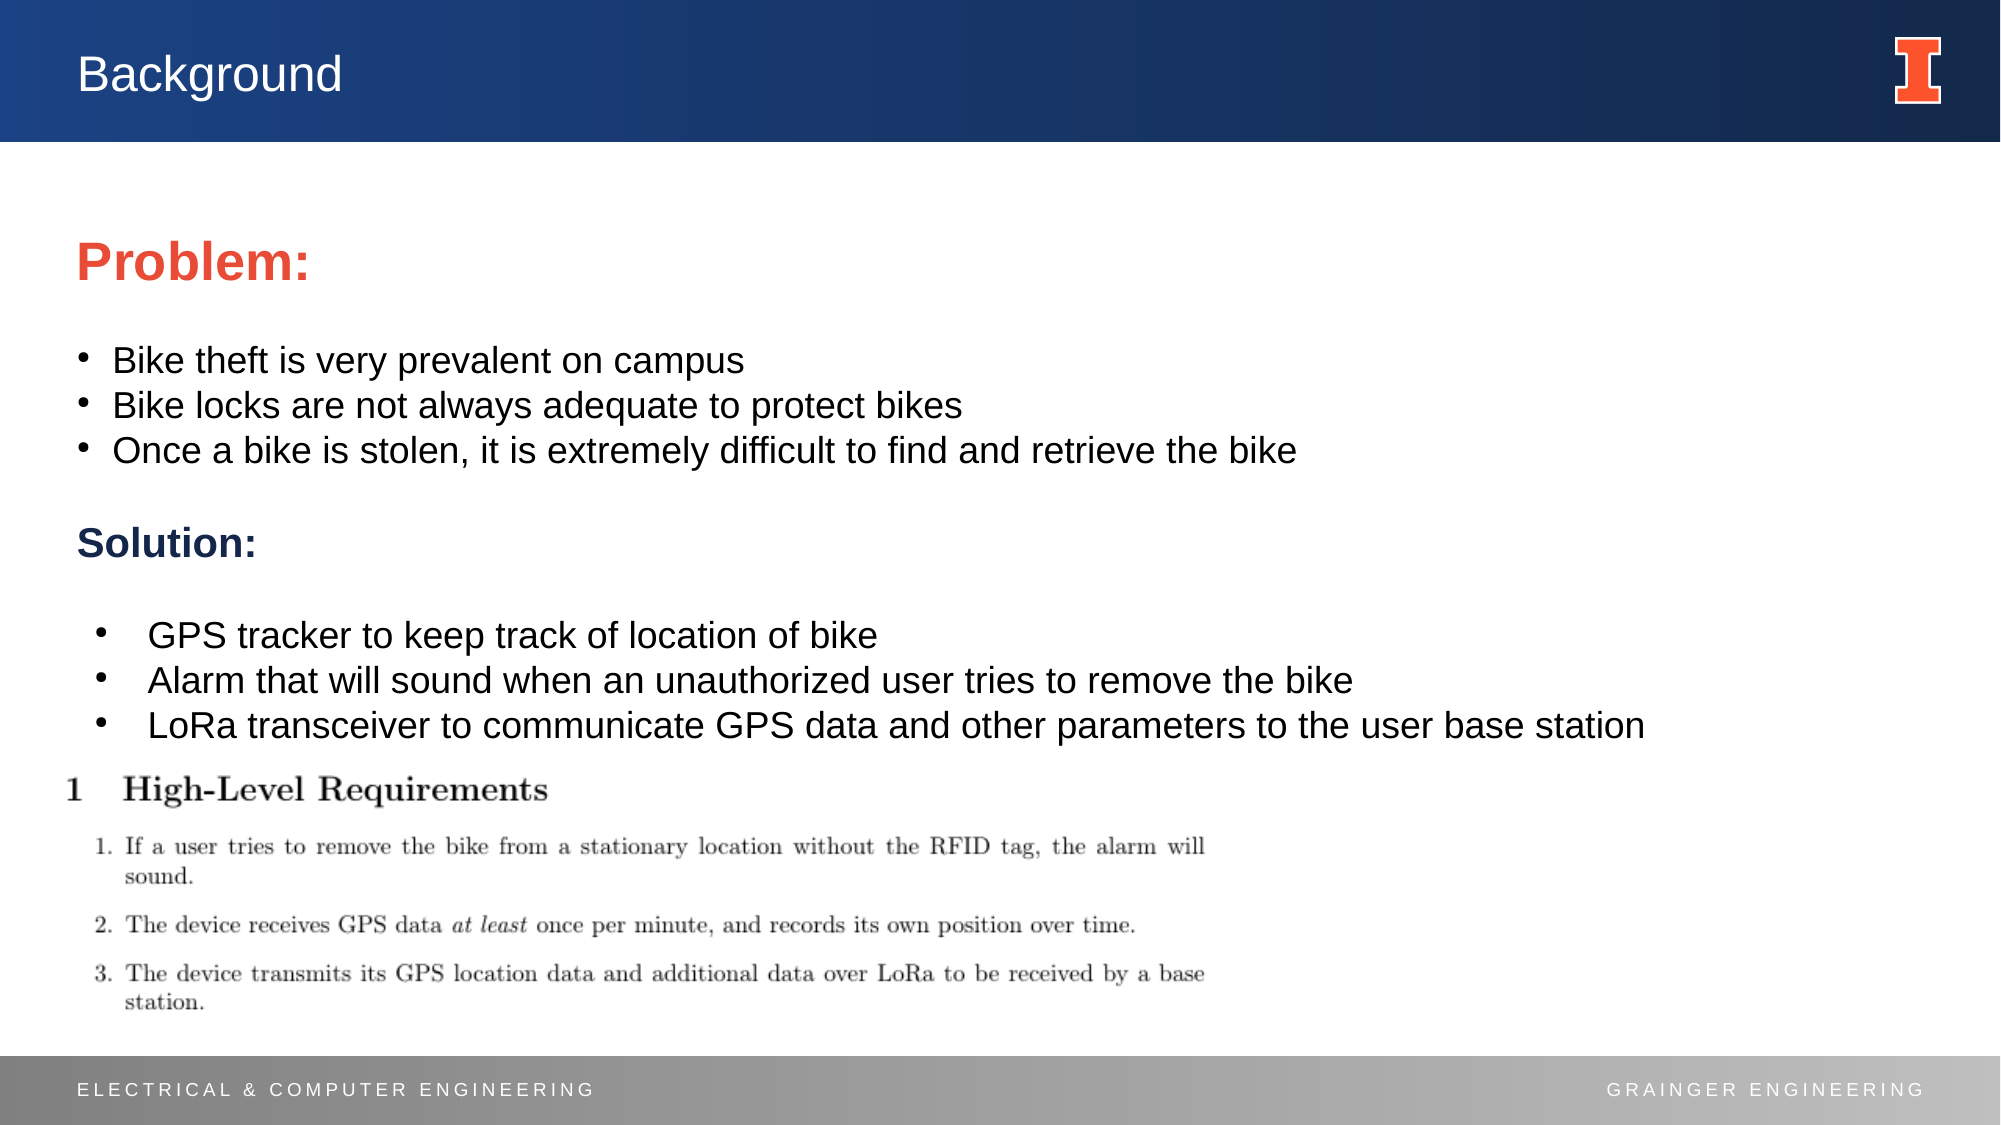

Background
# Problem:
Bike theft is very prevalent on campus
Bike locks are not always adequate to protect bikes
Once a bike is stolen, it is extremely difficult to find and retrieve the bike
Solution:
GPS tracker to keep track of location of bike
Alarm that will sound when an unauthorized user tries to remove the bike
LoRa transceiver to communicate GPS data and other parameters to the user base station
ELECTRICAL & COMPUTER ENGINEERING
GRAINGER ENGINEERING